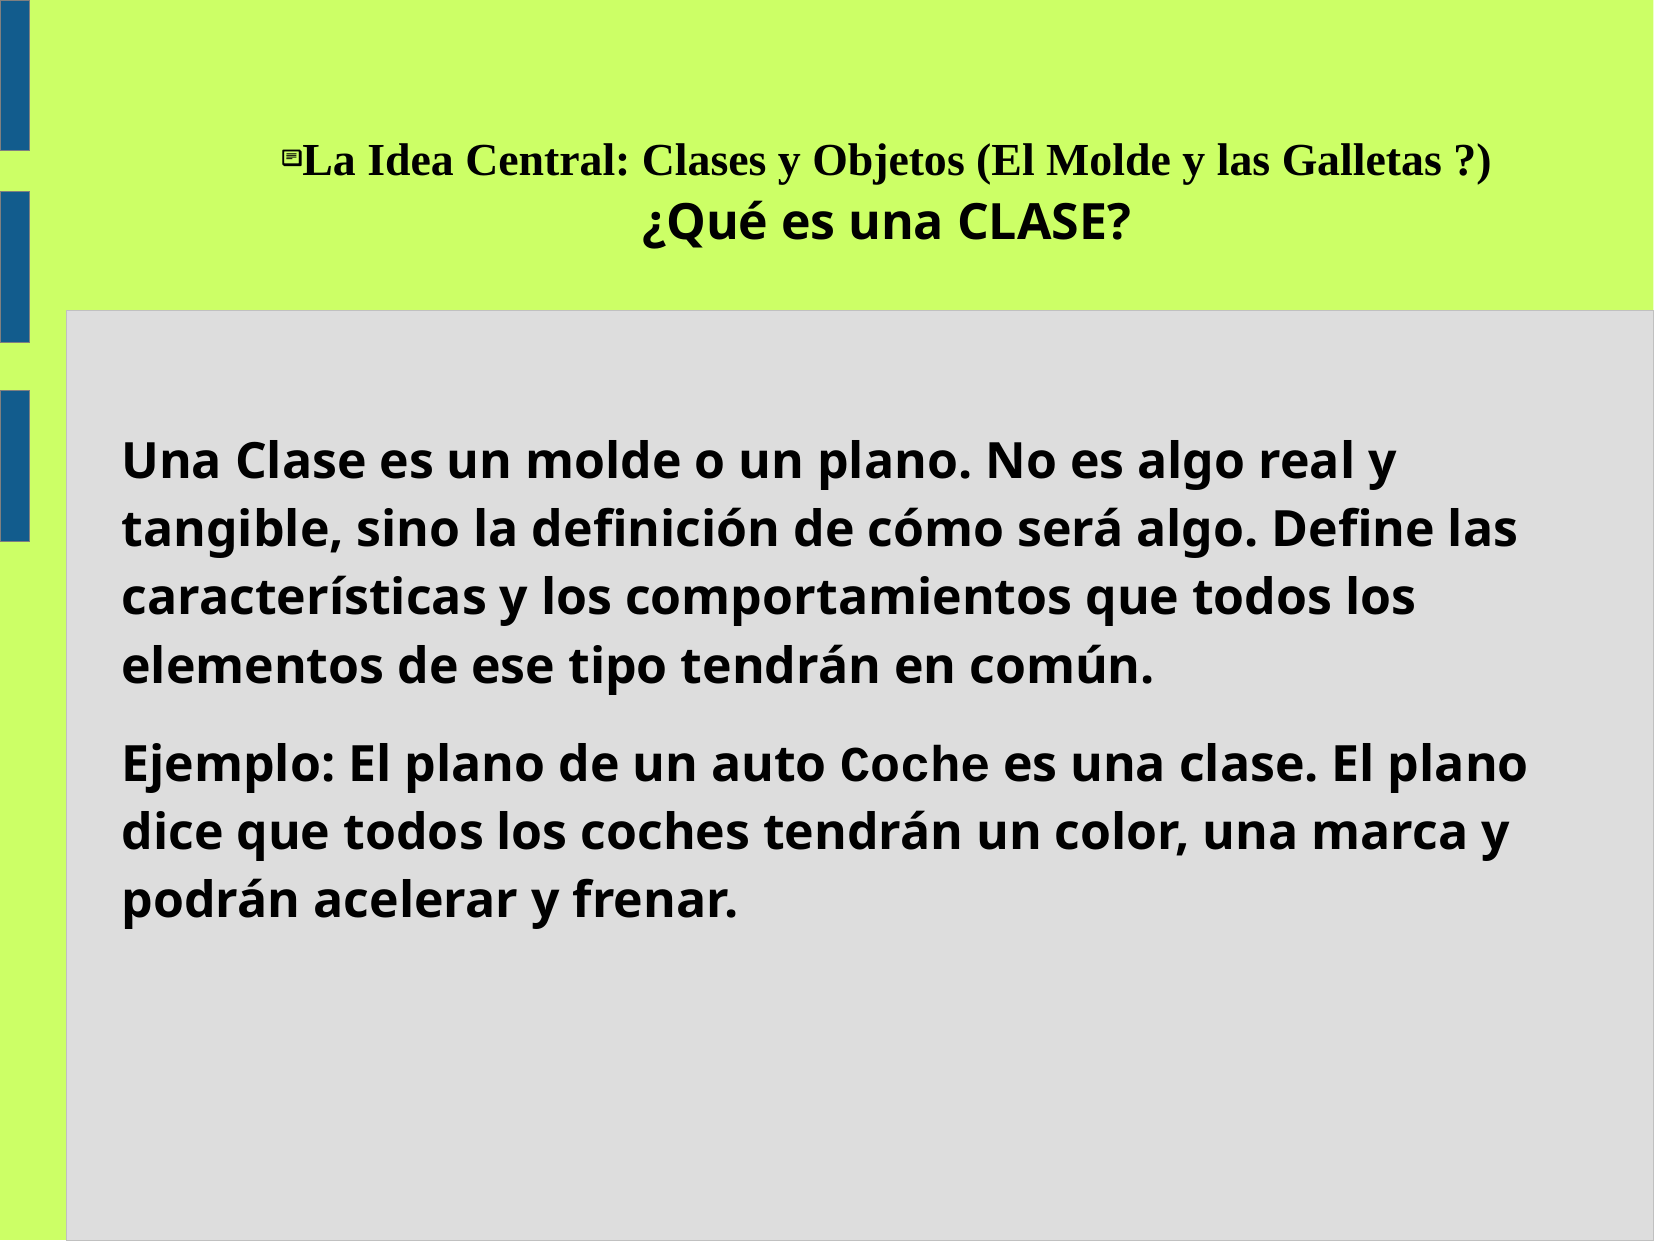

# La Idea Central: Clases y Objetos (El Molde y las Galletas ?) ¿Qué es una CLASE?
Una Clase es un molde o un plano. No es algo real y tangible, sino la definición de cómo será algo. Define las características y los comportamientos que todos los elementos de ese tipo tendrán en común.
Ejemplo: El plano de un auto Coche es una clase. El plano dice que todos los coches tendrán un color, una marca y podrán acelerar y frenar.